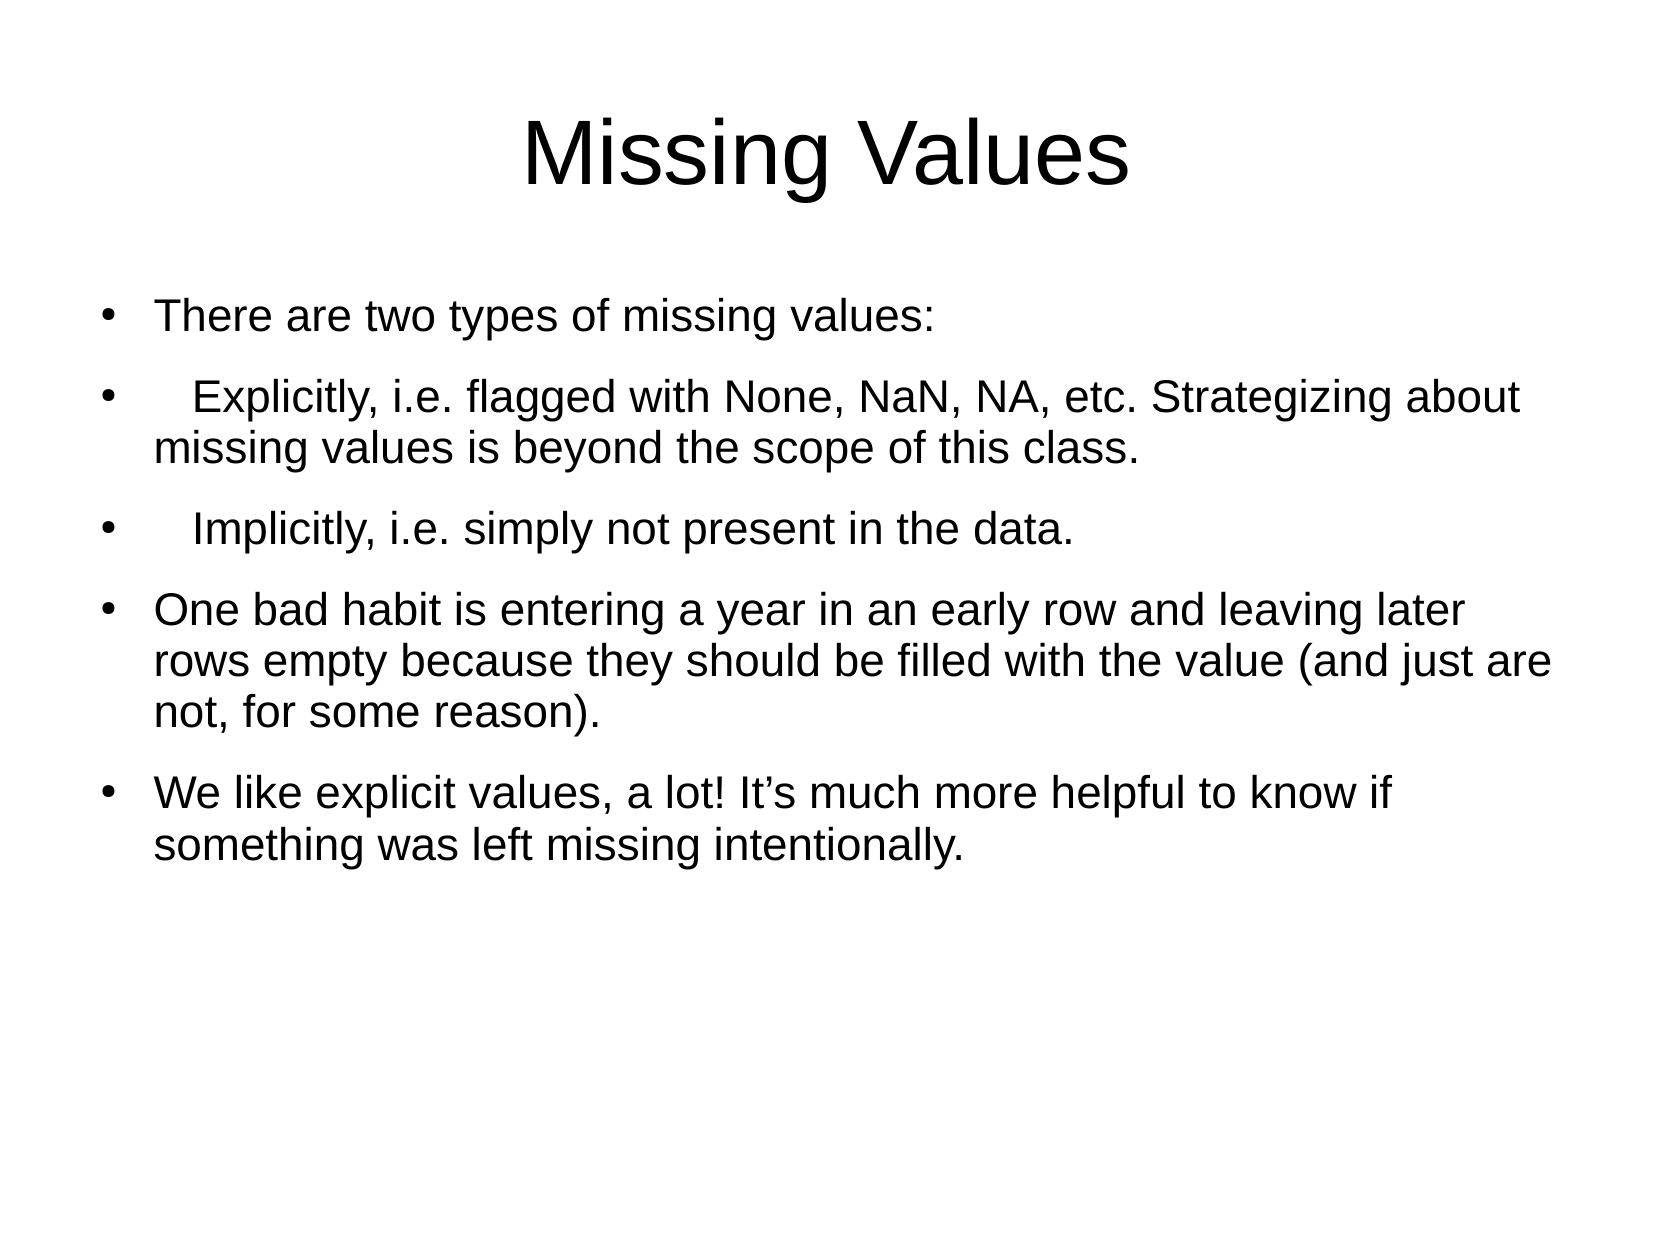

# Missing Values
There are two types of missing values:
1 Explicitly, i.e. flagged with None, NaN, NA, etc. Strategizing about missing values is beyond the scope of this class.
2 Implicitly, i.e. simply not present in the data.
One bad habit is entering a year in an early row and leaving later rows empty because they should be filled with the value (and just are not, for some reason).
We like explicit values, a lot! It’s much more helpful to know if something was left missing intentionally.